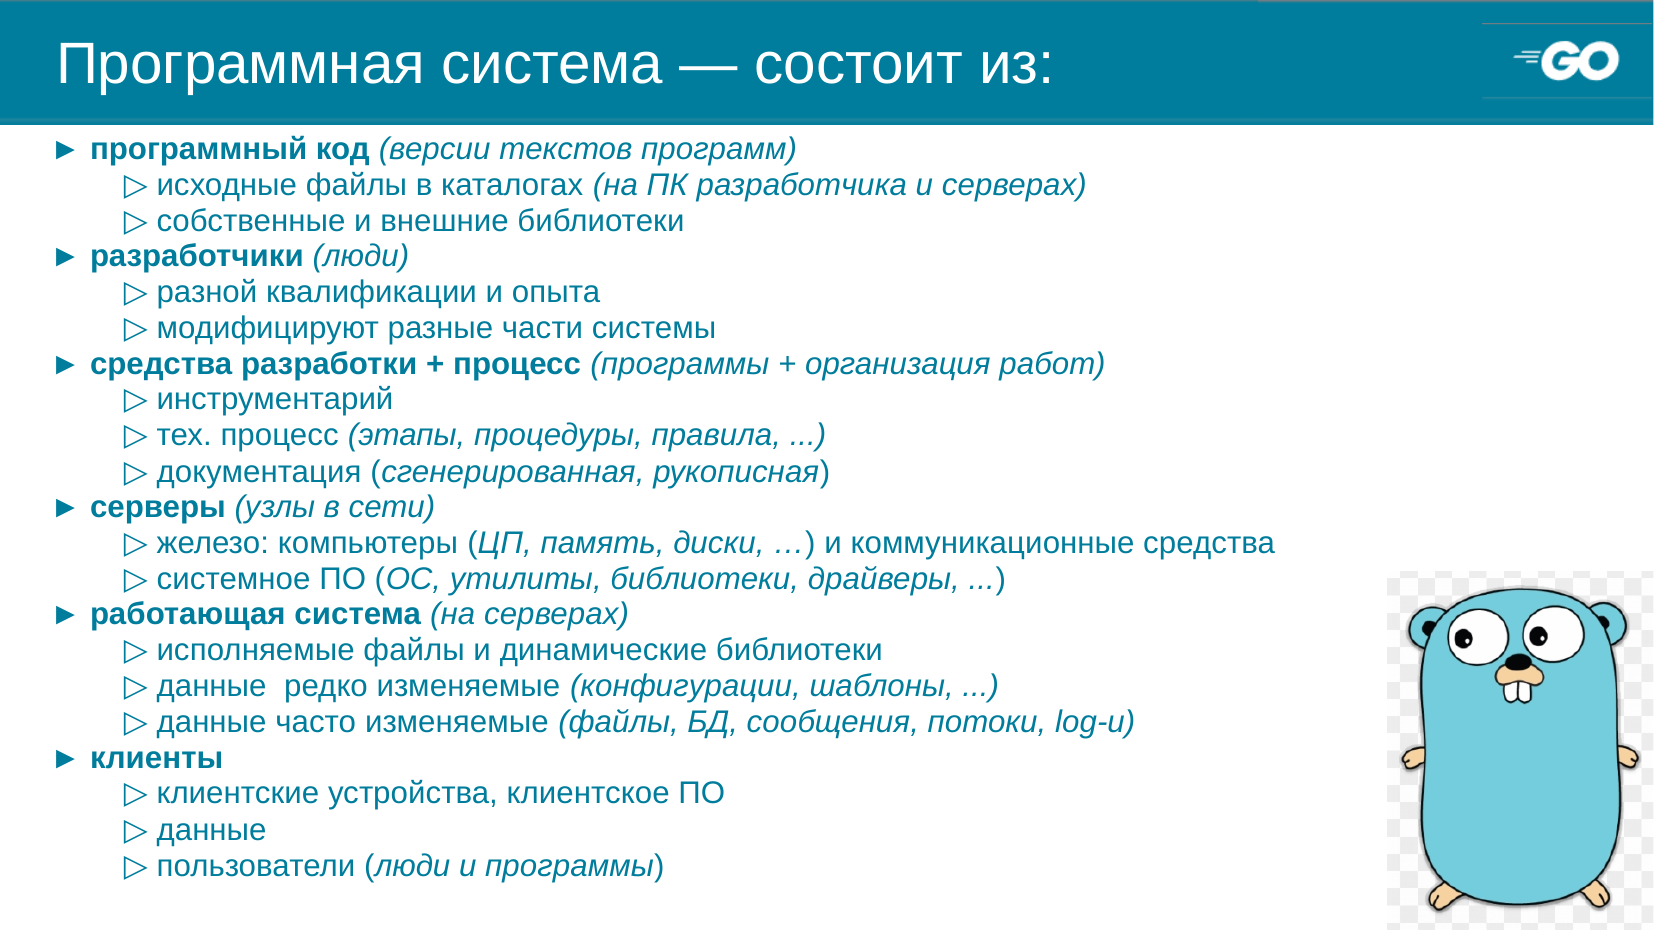

Программная система — состоит из:
► программный код (версии текстов программ)
	▷ исходные файлы в каталогах (на ПК разработчика и серверах)
	▷ собственные и внешние библиотеки
► разработчики (люди)
	▷ разной квалификации и опыта
	▷ модифицируют разные части системы
► средства разработки + процесс (программы + организация работ)
	▷ инструментарий
	▷ тех. процесс (этапы, процедуры, правила, ...)
	▷ документация (сгенерированная, рукописная)
► серверы (узлы в сети)
	▷ железо: компьютеры (ЦП, память, диски, …) и коммуникационные средства
	▷ системное ПО (ОС, утилиты, библиотеки, драйверы, ...)
► работающая система (на серверах)
	▷ исполняемые файлы и динамические библиотеки
	▷ данные редко изменяемые (конфигурации, шаблоны, ...)
	▷ данные часто изменяемые (файлы, БД, сообщения, потоки, log-и)
► клиенты
	▷ клиентские устройства, клиентское ПО
	▷ данные
	▷ пользователи (люди и программы)